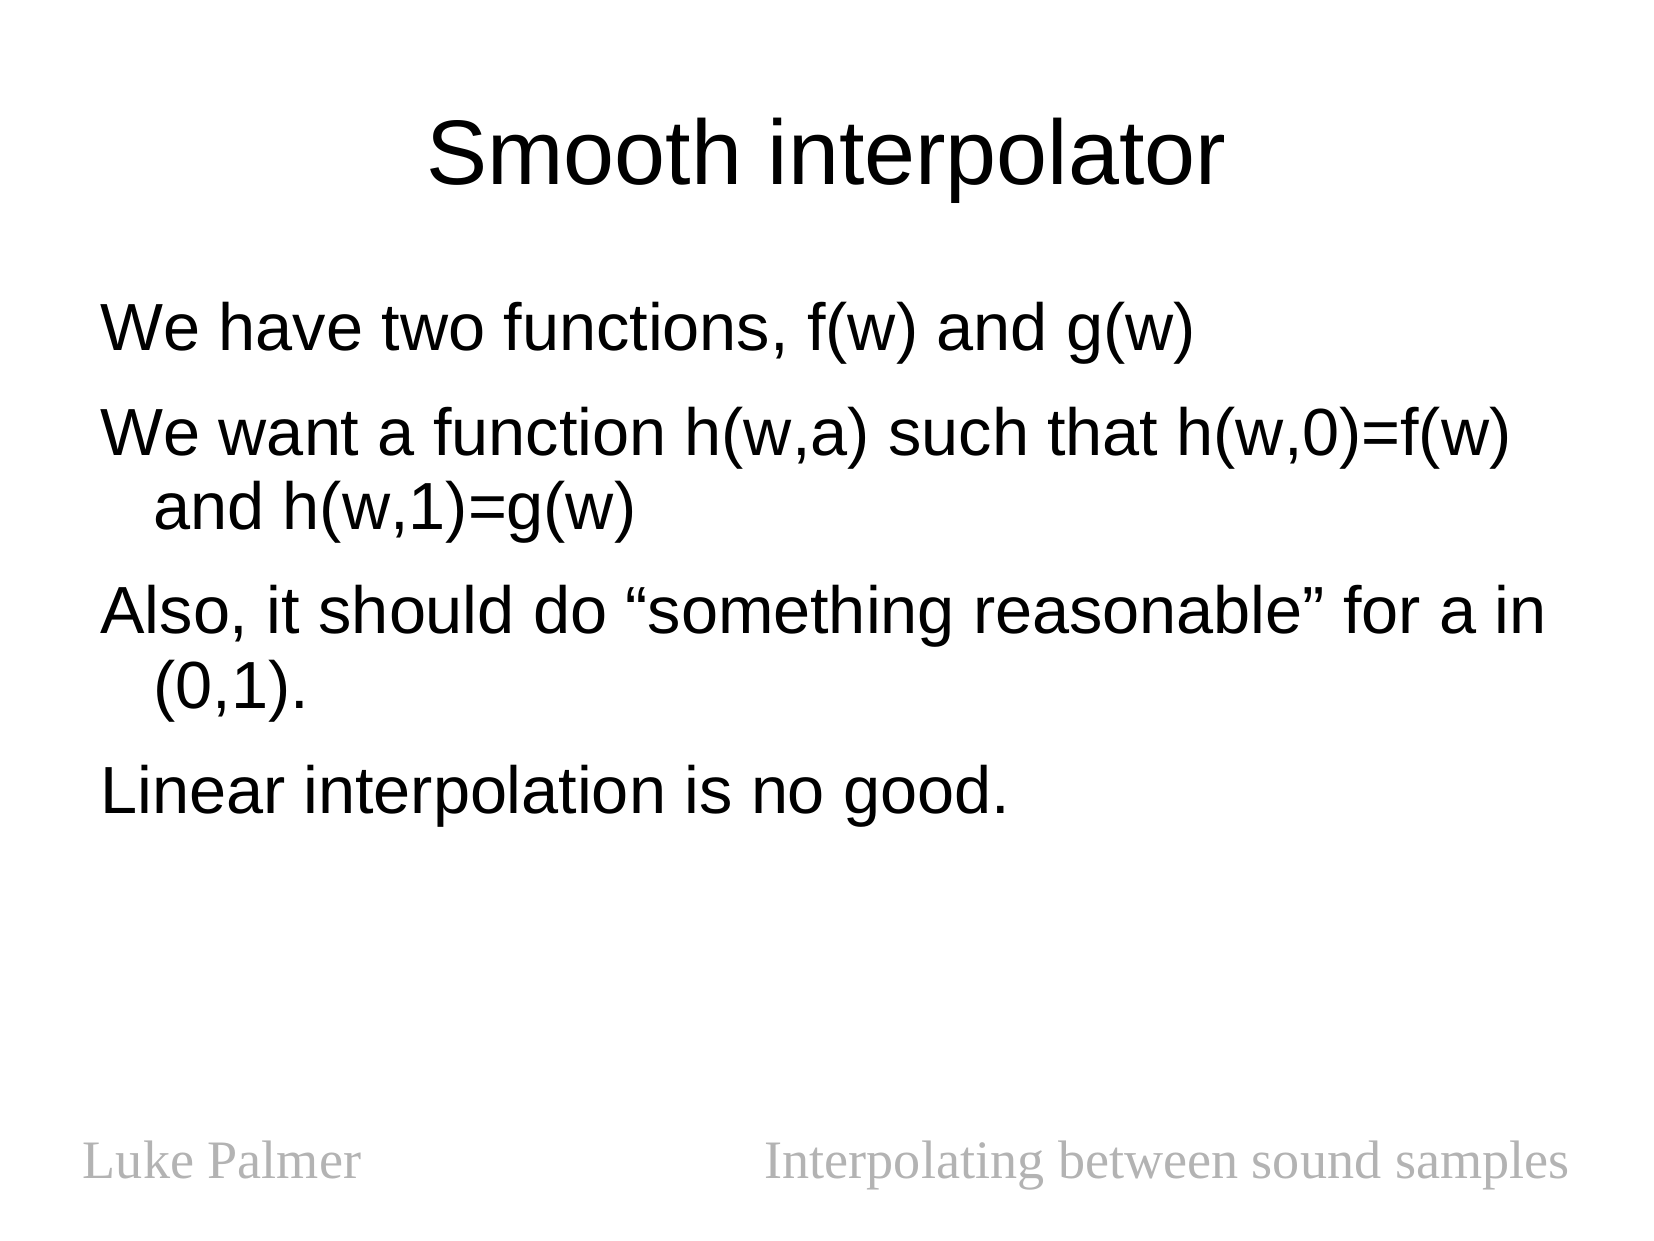

# Smooth interpolator
We have two functions, f(w) and g(w)
We want a function h(w,a) such that h(w,0)=f(w) and h(w,1)=g(w)
Also, it should do “something reasonable” for a in (0,1).
Linear interpolation is no good.